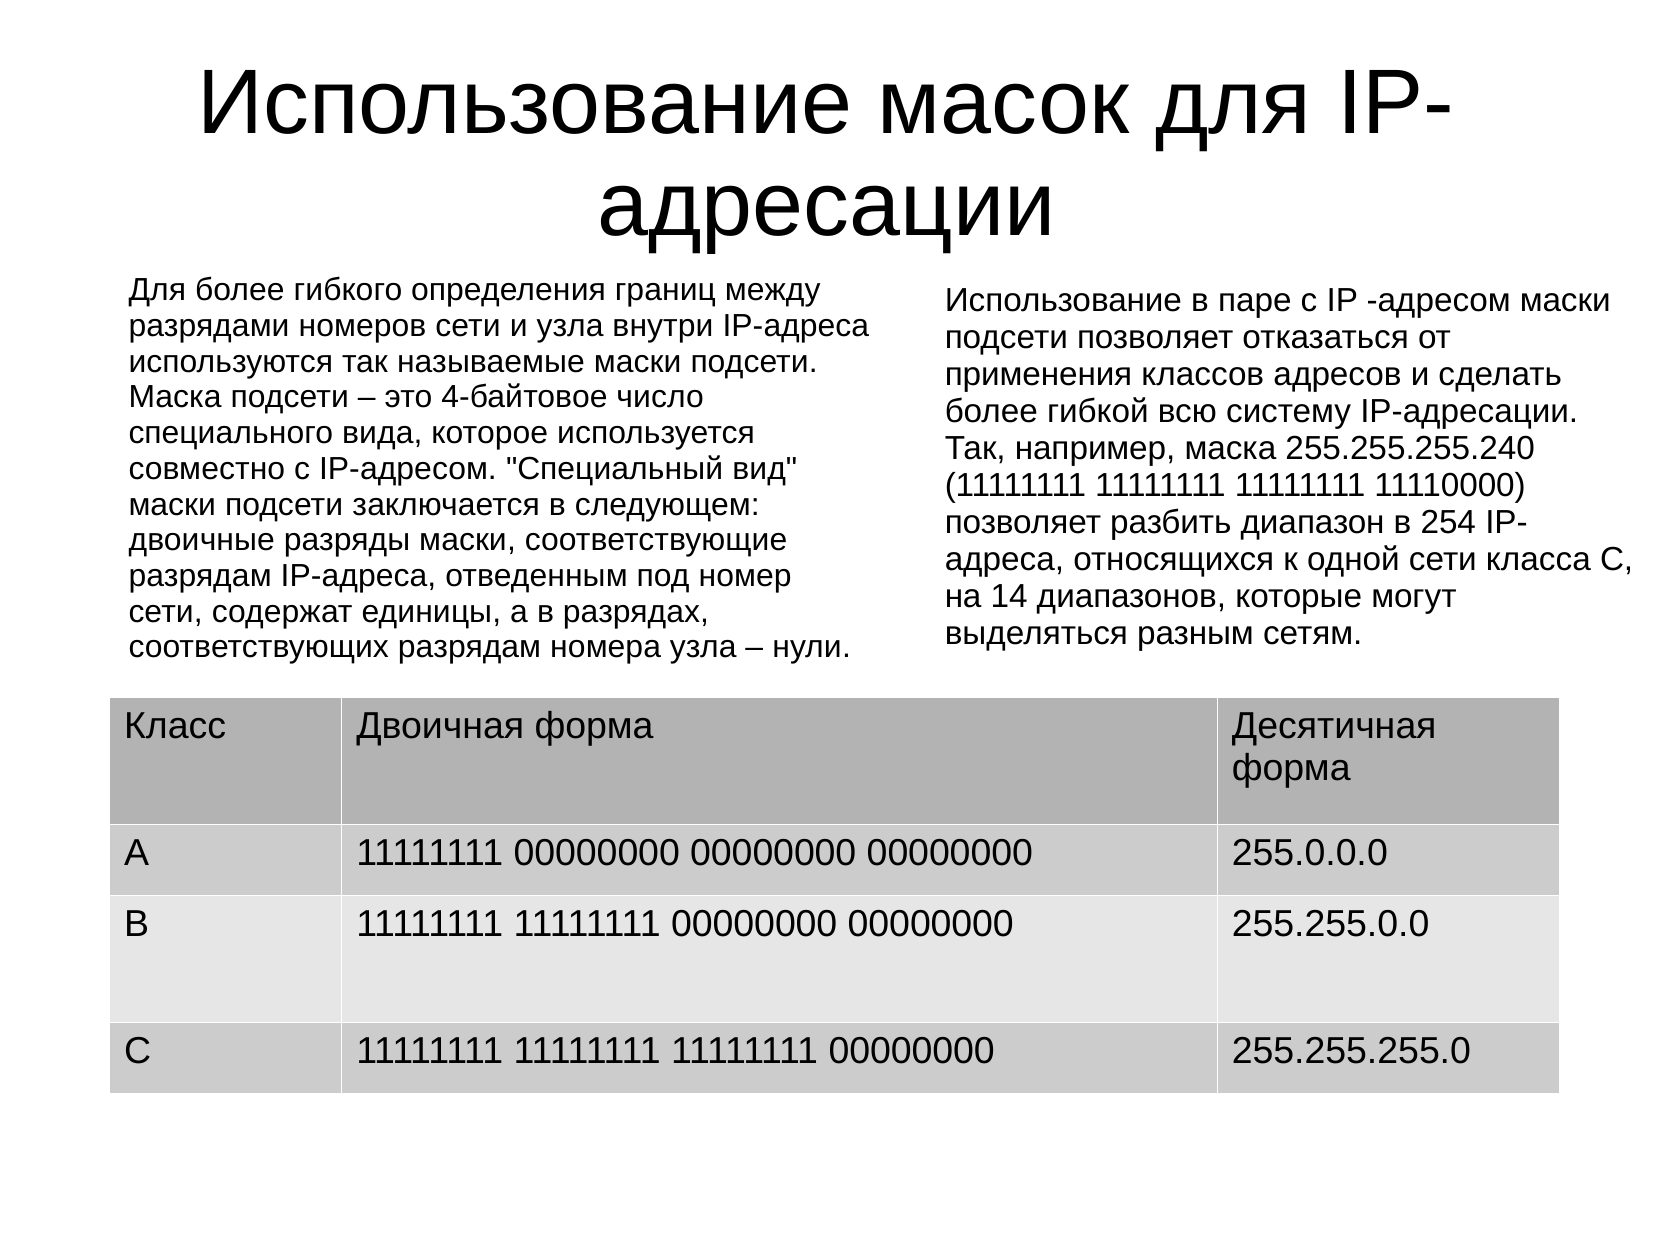

# Использование масок для IP-адресации
Для более гибкого определения границ между разрядами номеров сети и узла внутри IP-адреса используются так называемые маски подсети. Маска подсети – это 4-байтовое число специального вида, которое используется совместно с IP-адресом. "Специальный вид" маски подсети заключается в следующем: двоичные разряды маски, соответствующие разрядам IP-адреса, отведенным под номер сети, содержат единицы, а в разрядах, соответствующих разрядам номера узла – нули.
Использование в паре с IP -адресом маски подсети позволяет отказаться от применения классов адресов и сделать более гибкой всю систему IP-адресации. Так, например, маска 255.255.255.240 (11111111 11111111 11111111 11110000) позволяет разбить диапазон в 254 IP-адреса, относящихся к одной сети класса C, на 14 диапазонов, которые могут выделяться разным сетям.
| Класс | Двоичная форма | Десятичная форма |
| --- | --- | --- |
| A | 11111111 00000000 00000000 00000000 | 255.0.0.0 |
| В | 11111111 11111111 00000000 00000000 | 255.255.0.0 |
| С | 11111111 11111111 11111111 00000000 | 255.255.255.0 |